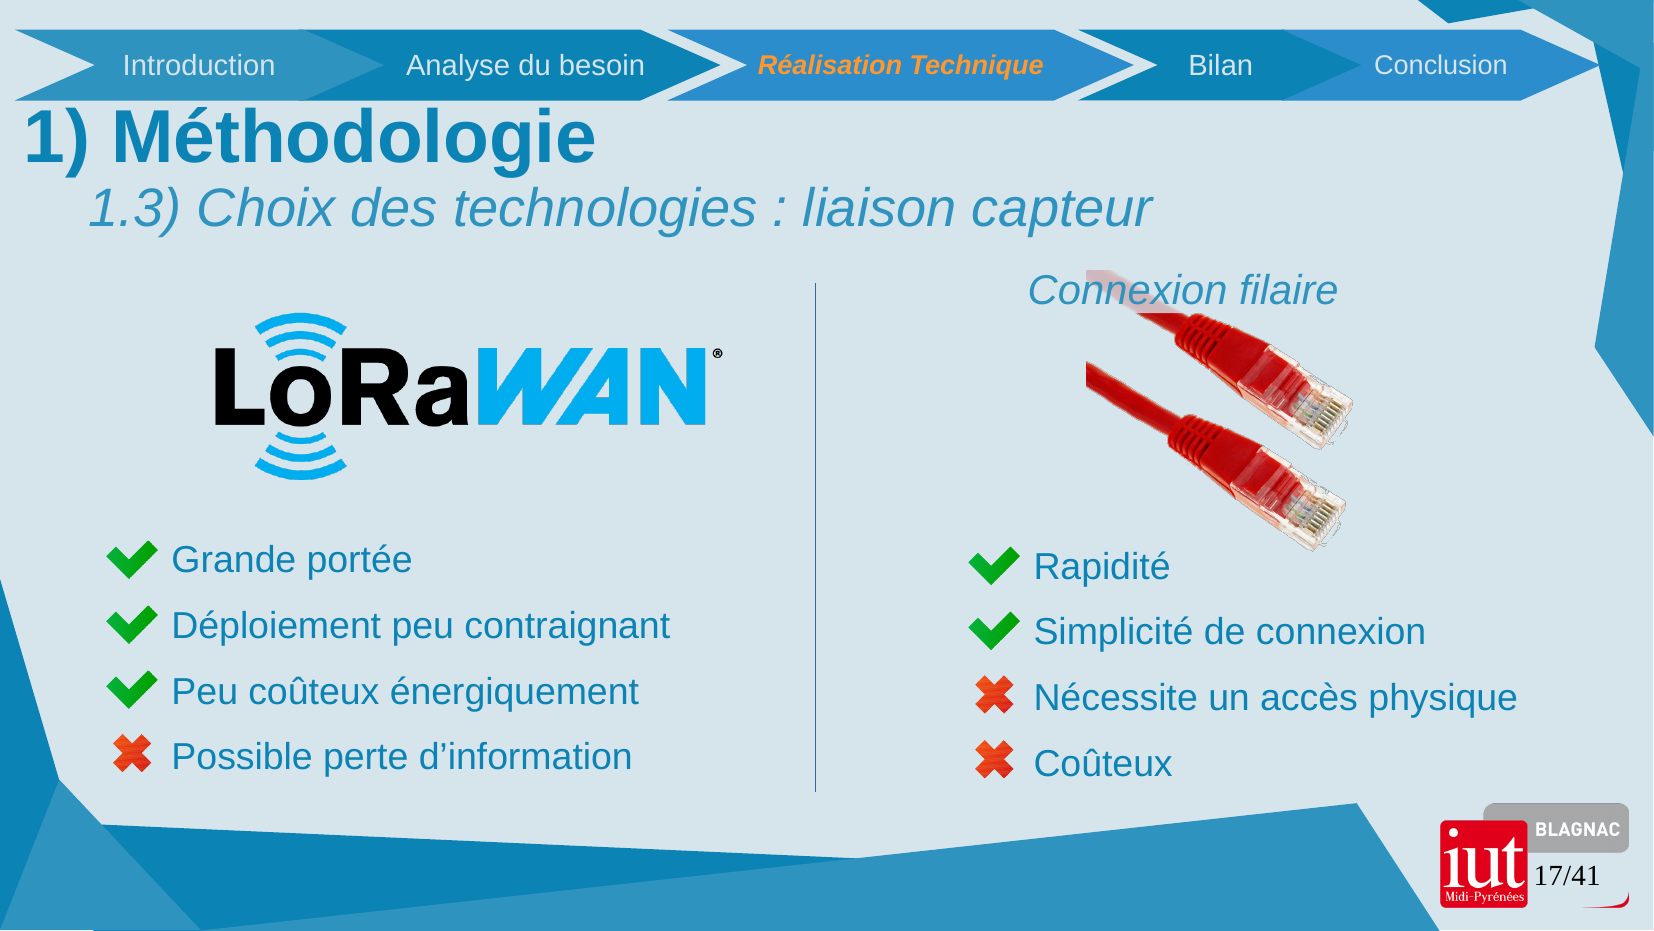

Bilan
Introduction
 Analyse du besoin
Réalisation Technique
Conclusion
# 1) Méthodologie
1.3) Choix des technologies : liaison capteur
Connexion filaire
Grande portée
Déploiement peu contraignant
Peu coûteux énergiquement
Possible perte d’information
Rapidité
Simplicité de connexion
Nécessite un accès physique
Coûteux
17